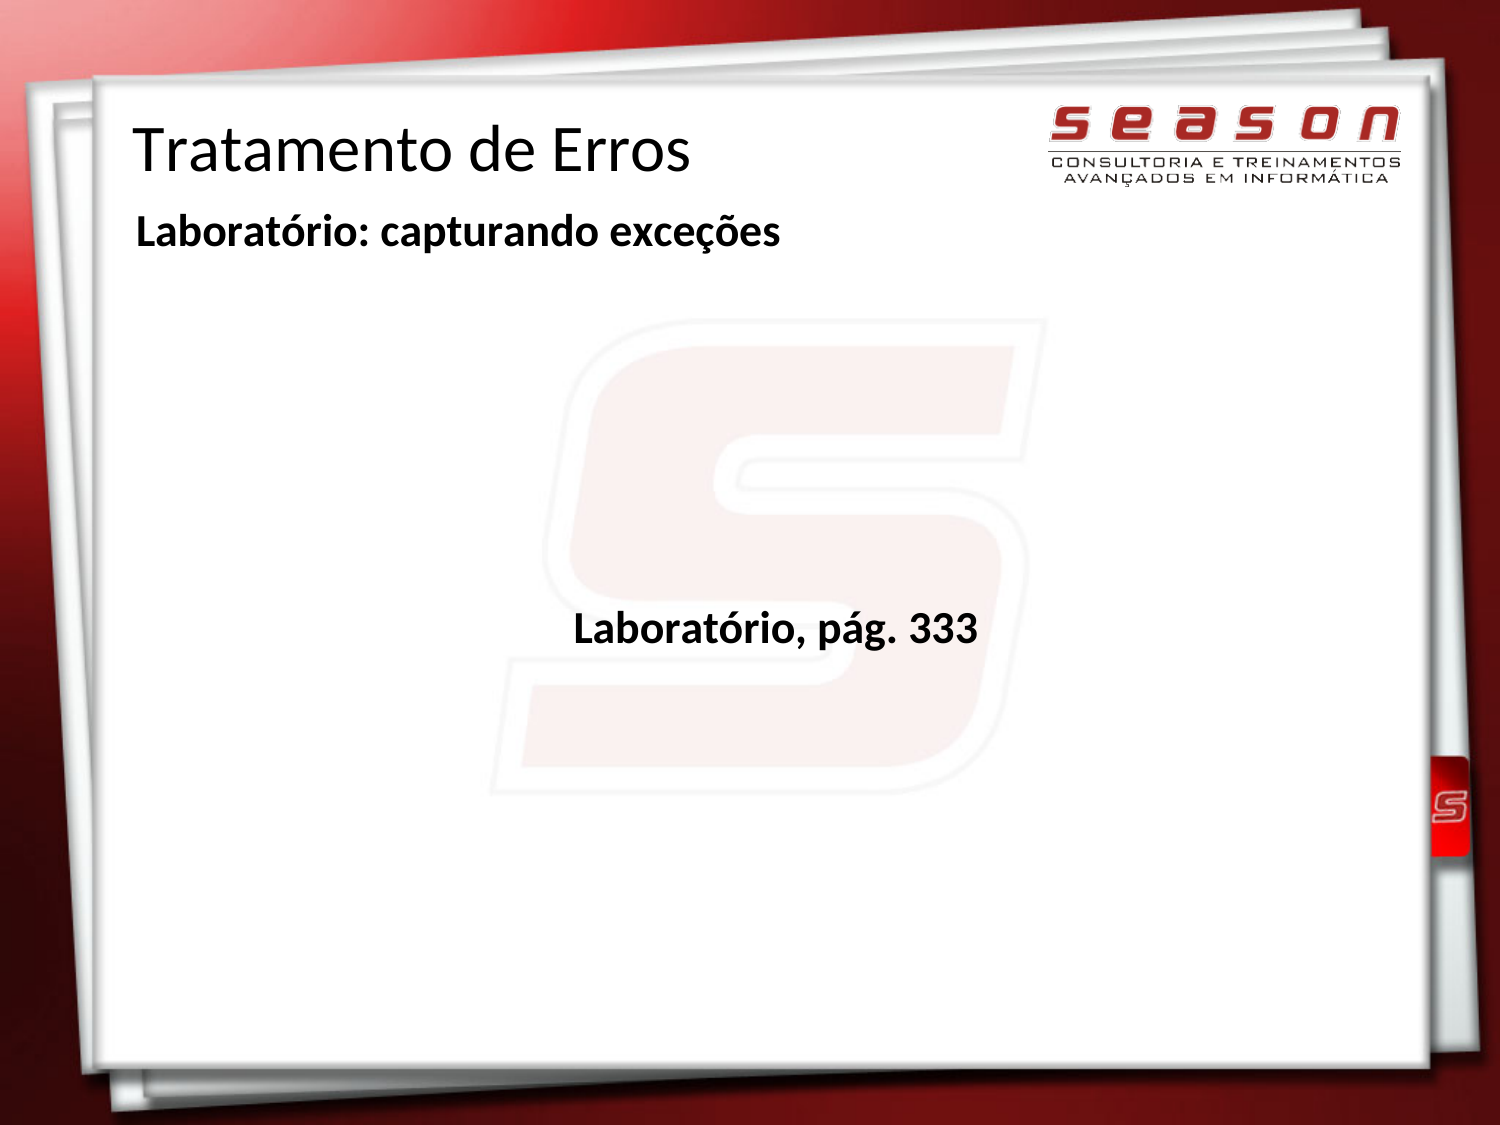

# Tratamento de Erros
Laboratório: capturando exceções
Laboratório, pág. 333